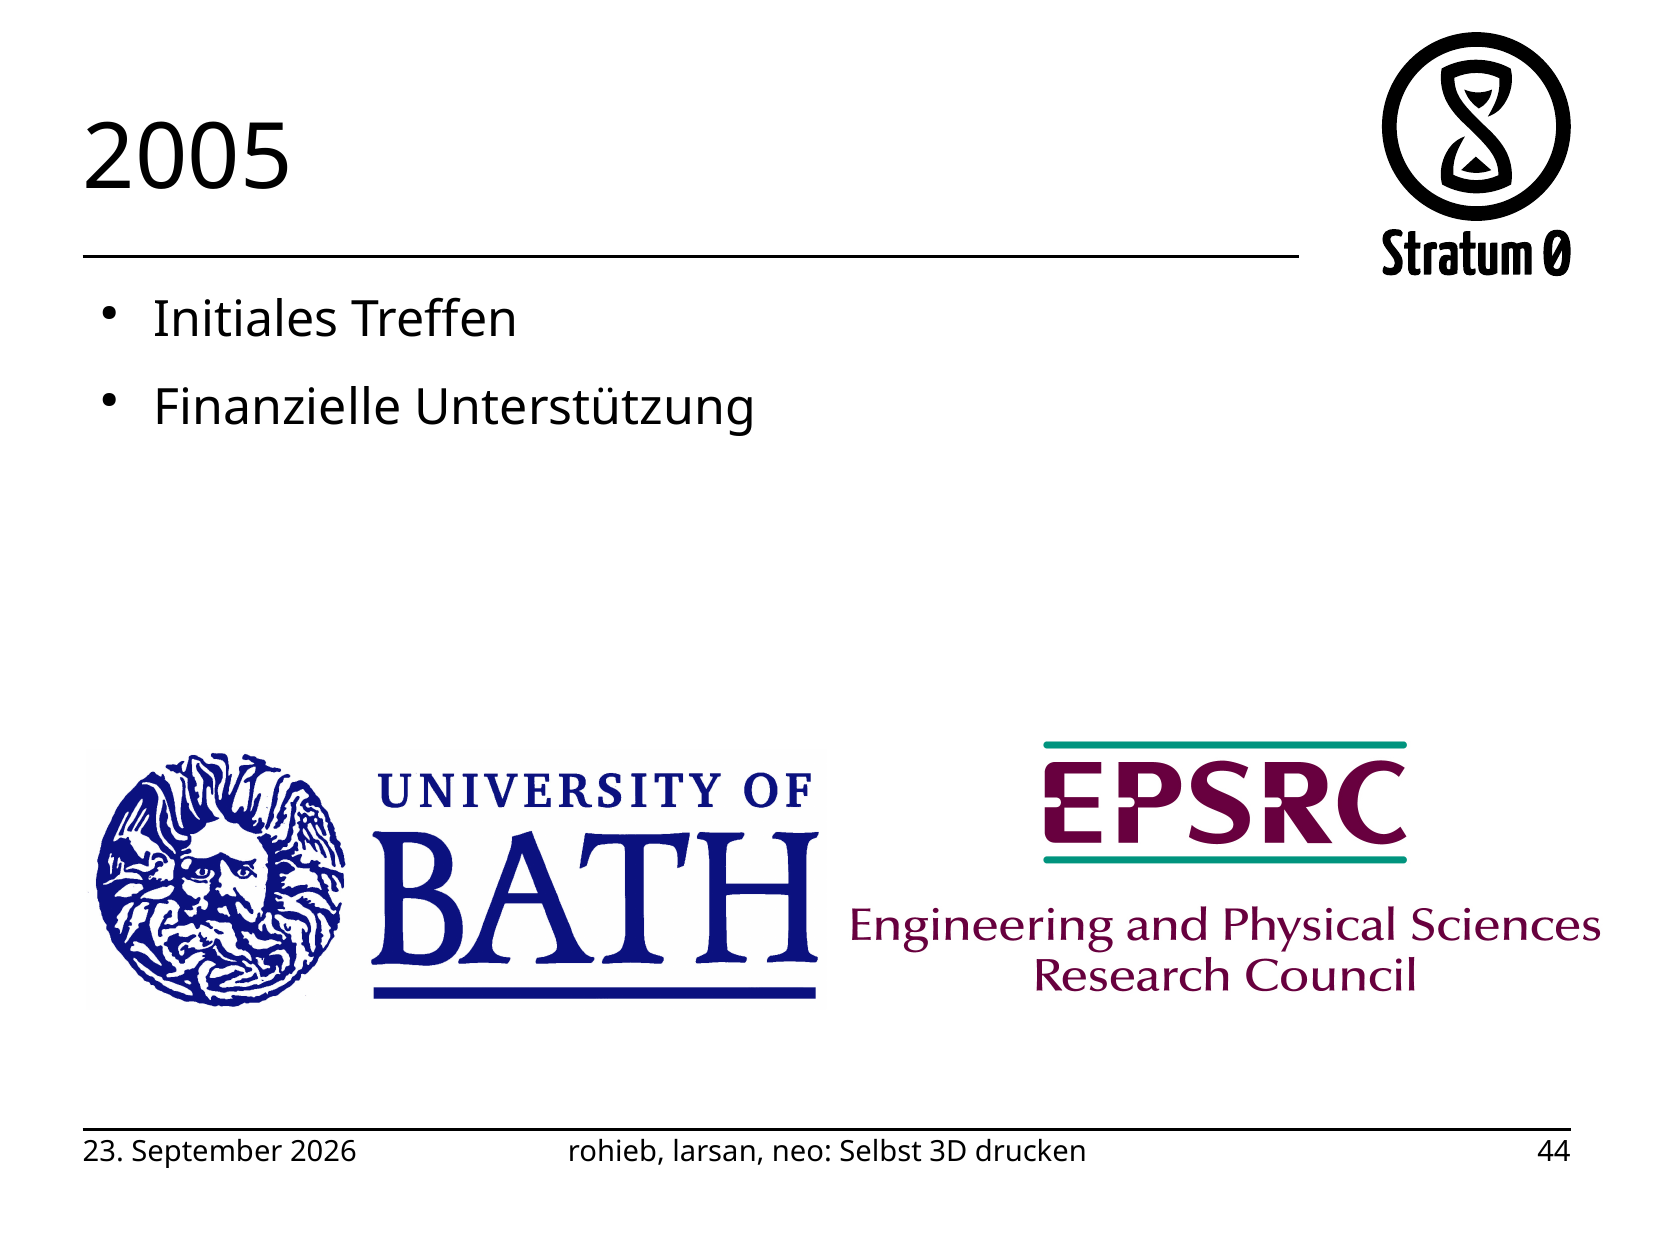

# 2005
Initiales Treffen
Finanzielle Unterstützung
rohieb, larsan, neo: Selbst 3D drucken
44